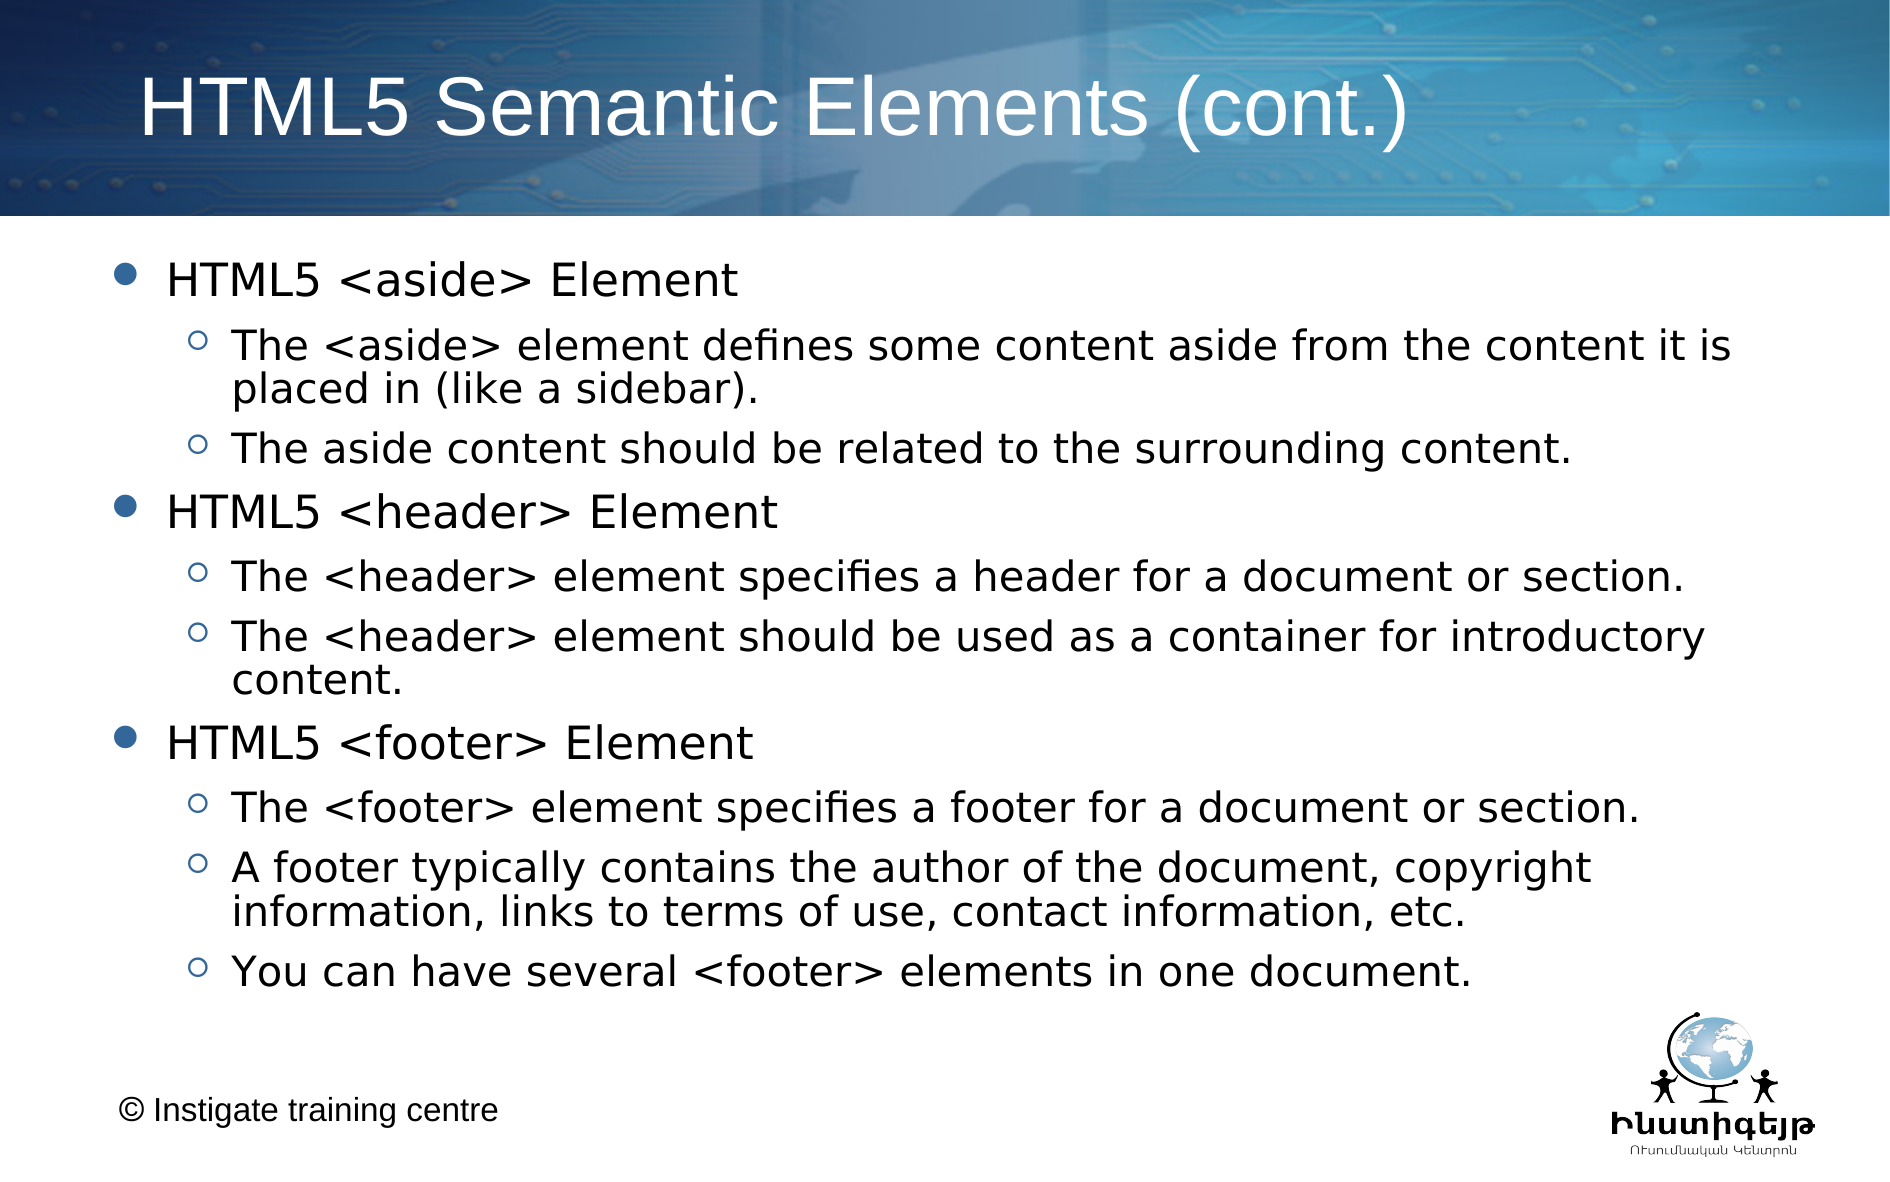

HTML5 Semantic Elements (cont.)
# HTML5 <aside> Element
The <aside> element defines some content aside from the content it is placed in (like a sidebar).
The aside content should be related to the surrounding content.
HTML5 <header> Element
The <header> element specifies a header for a document or section.
The <header> element should be used as a container for introductory content.
HTML5 <footer> Element
The <footer> element specifies a footer for a document or section.
A footer typically contains the author of the document, copyright information, links to terms of use, contact information, etc.
You can have several <footer> elements in one document.